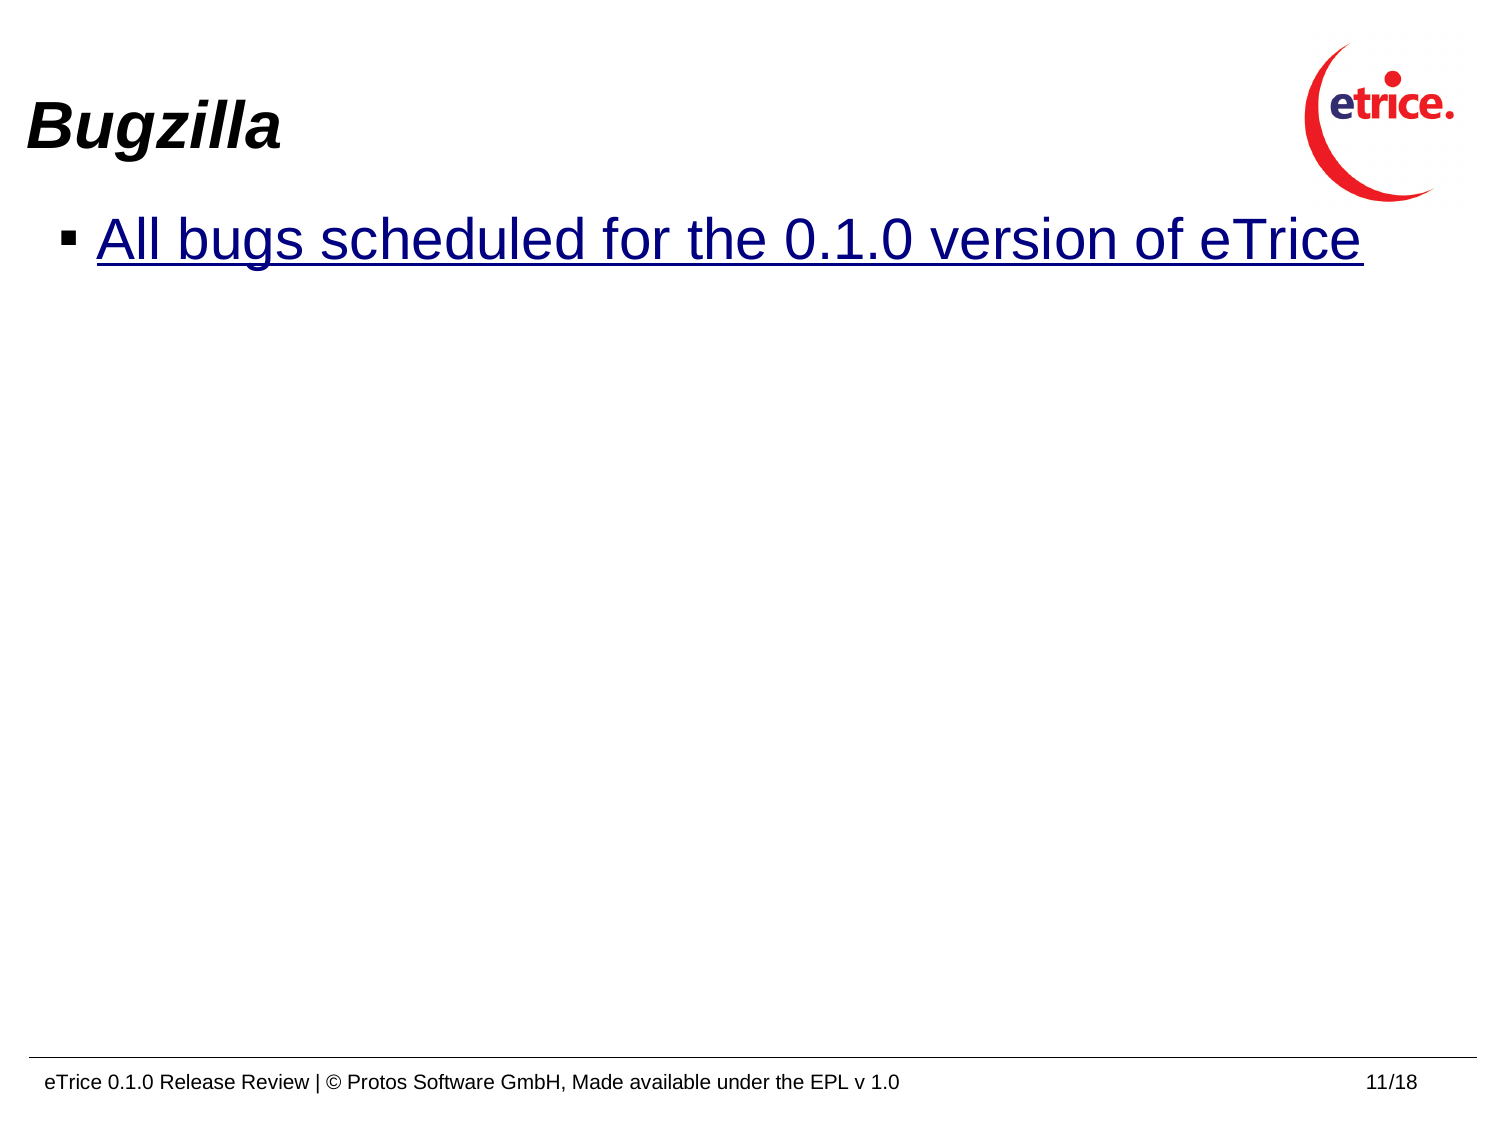

# Bugzilla
All bugs scheduled for the 0.1.0 version of eTrice